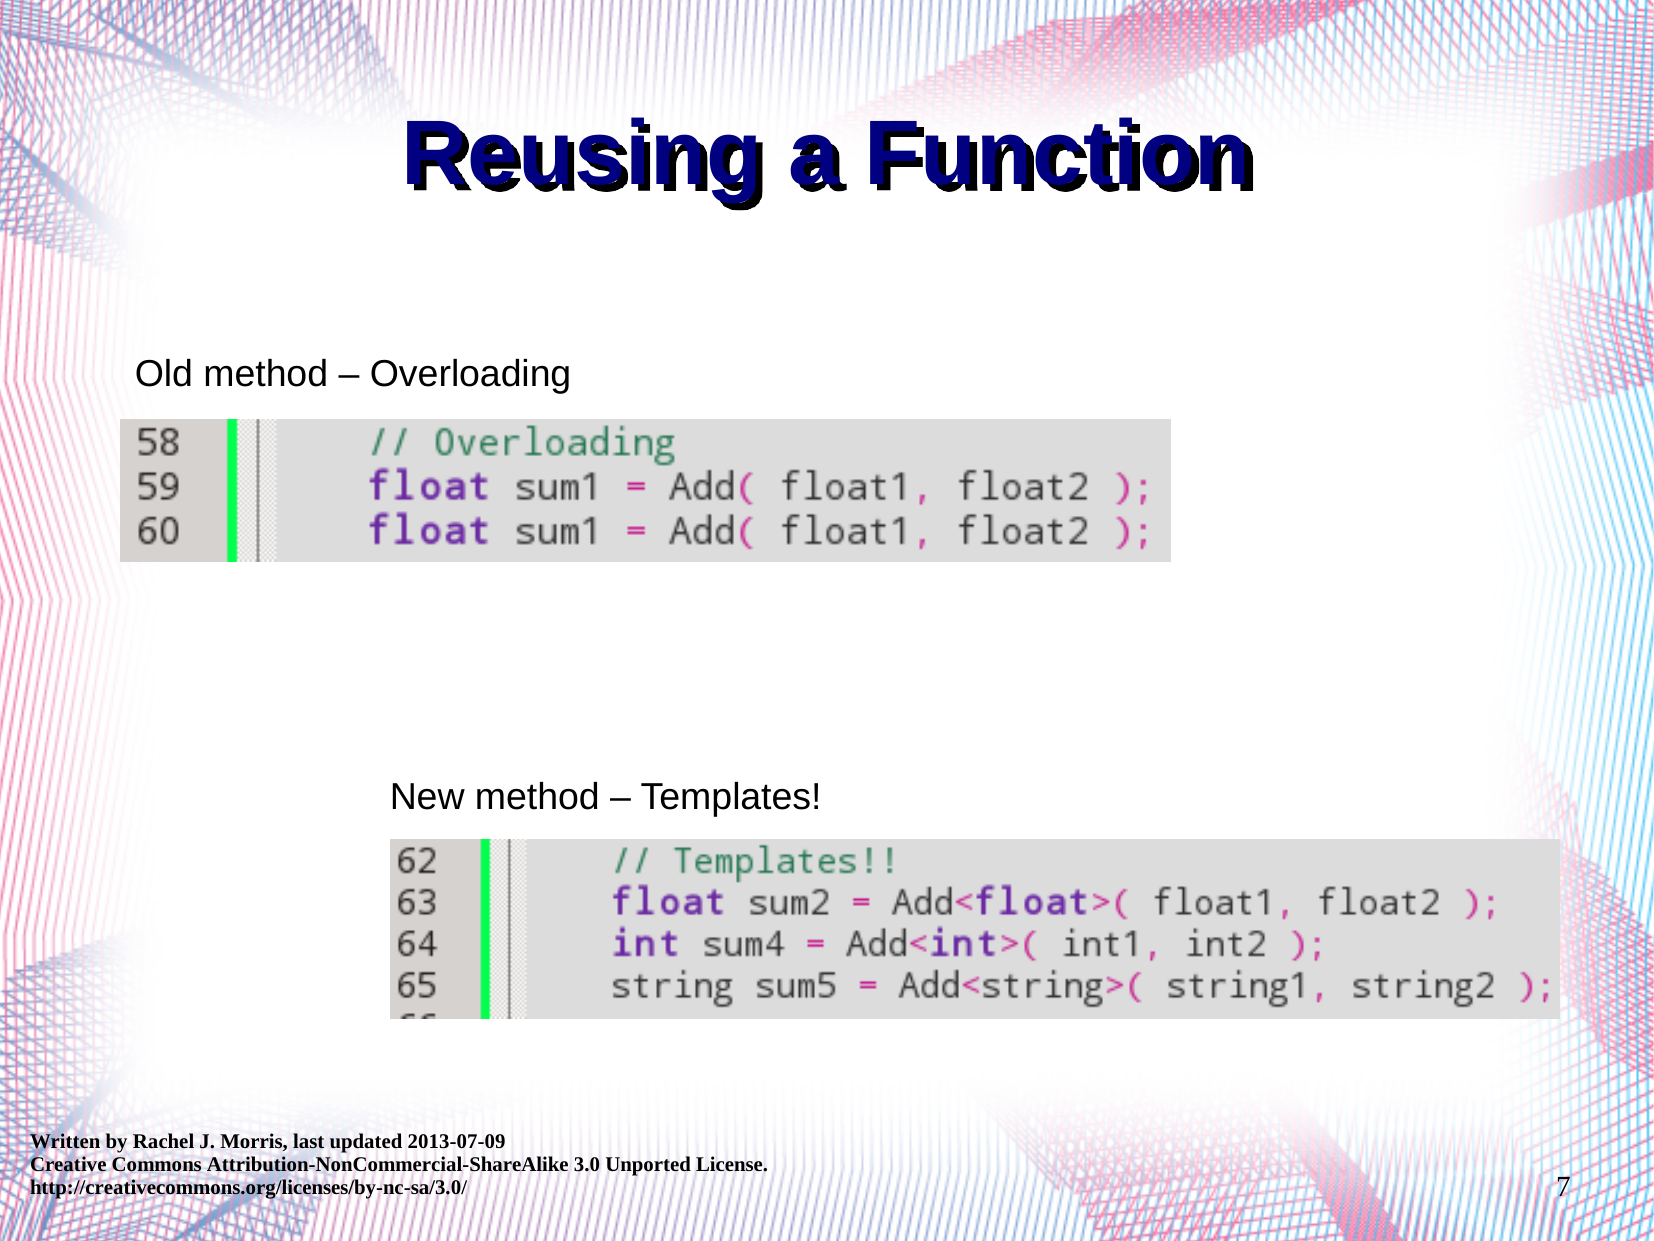

# Reusing a Function
Old method – Overloading
New method – Templates!
7